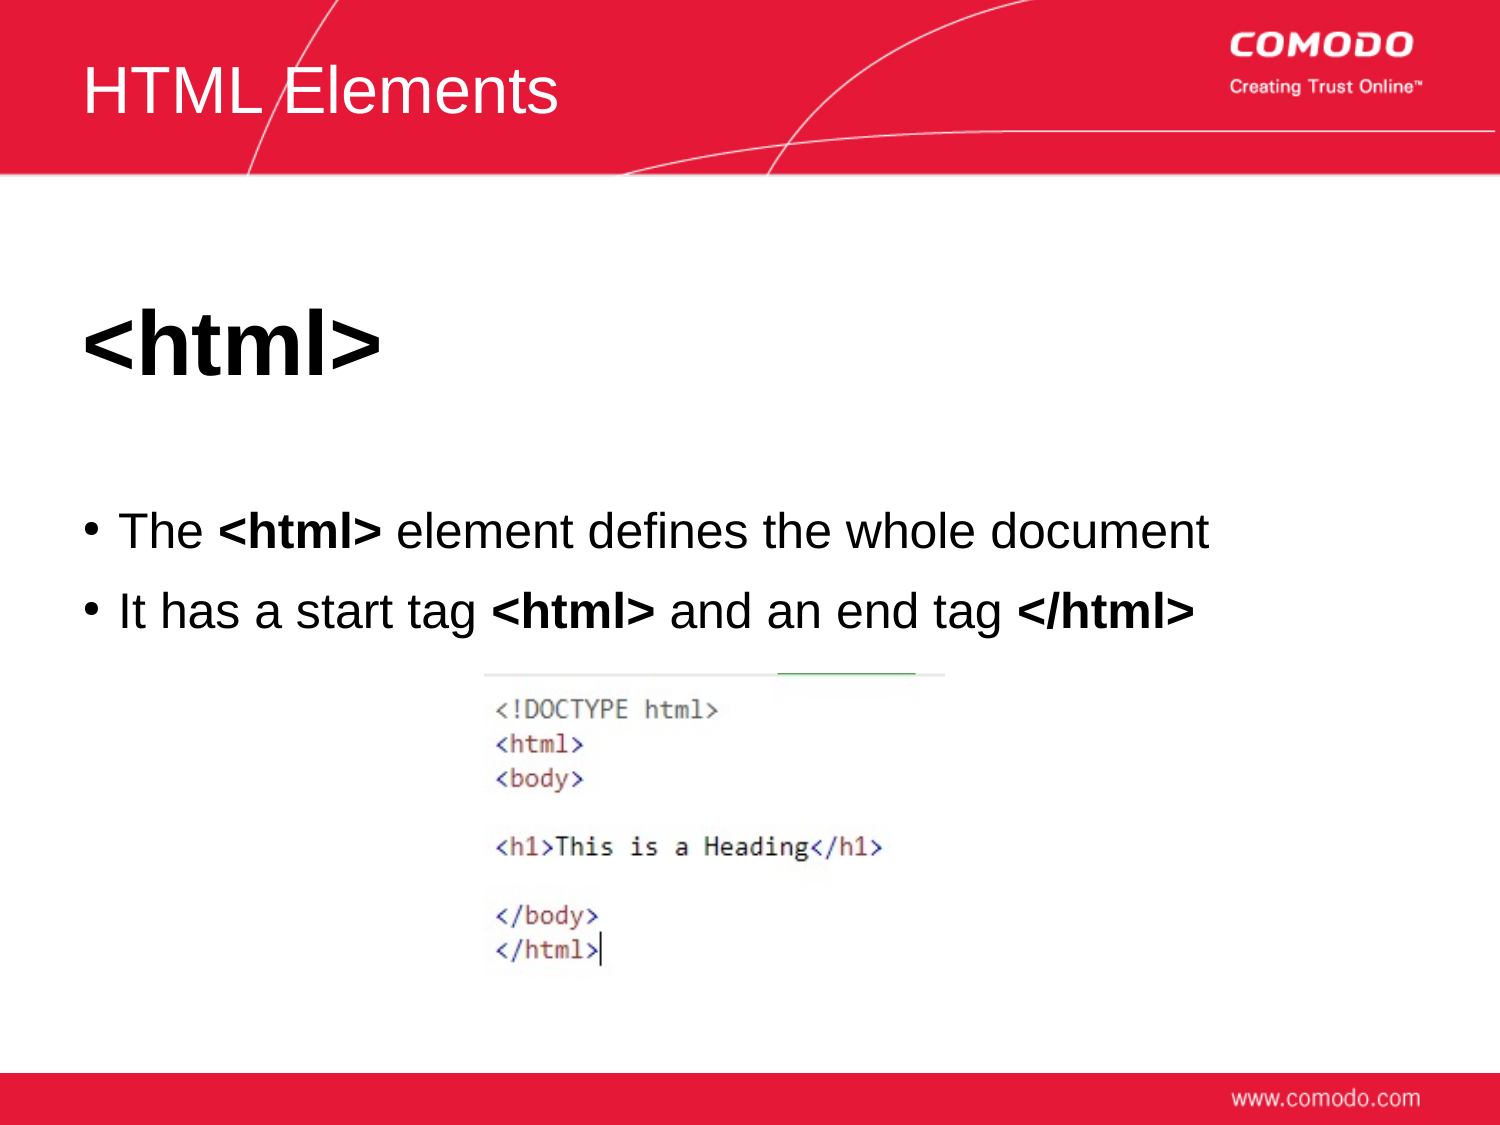

# HTML Elements
<html>
The <html> element defines the whole document
It has a start tag <html> and an end tag </html>